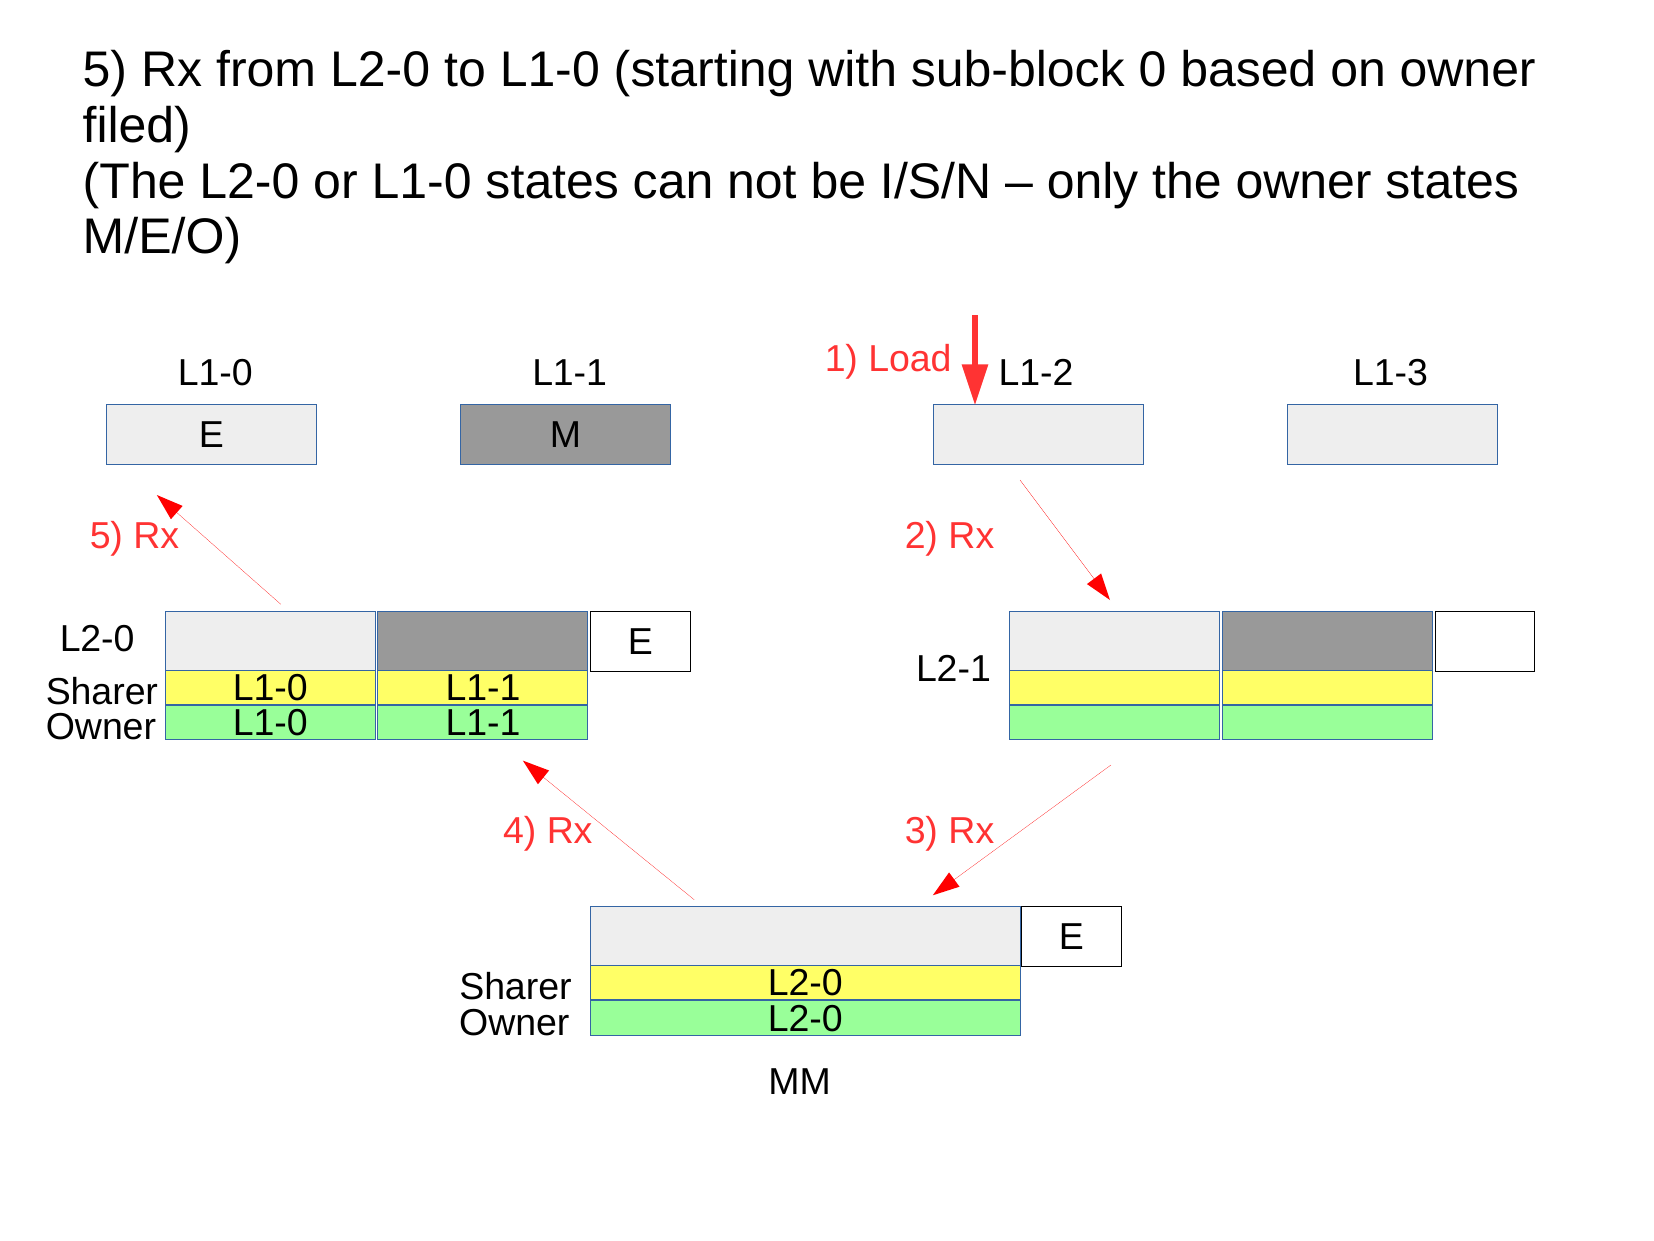

# 5) Rx from L2-0 to L1-0 (starting with sub-block 0 based on owner filed) (The L2-0 or L1-0 states can not be I/S/N – only the owner states M/E/O)
1) Load
L1-0
L1-1
L1-2
L1-3
E
M
5) Rx
2) Rx
L2-0
E
L2-1
Sharer
L1-0
L1-1
Owner
L1-0
L1-1
4) Rx
3) Rx
E
Sharer
L2-0
Owner
L2-0
MM